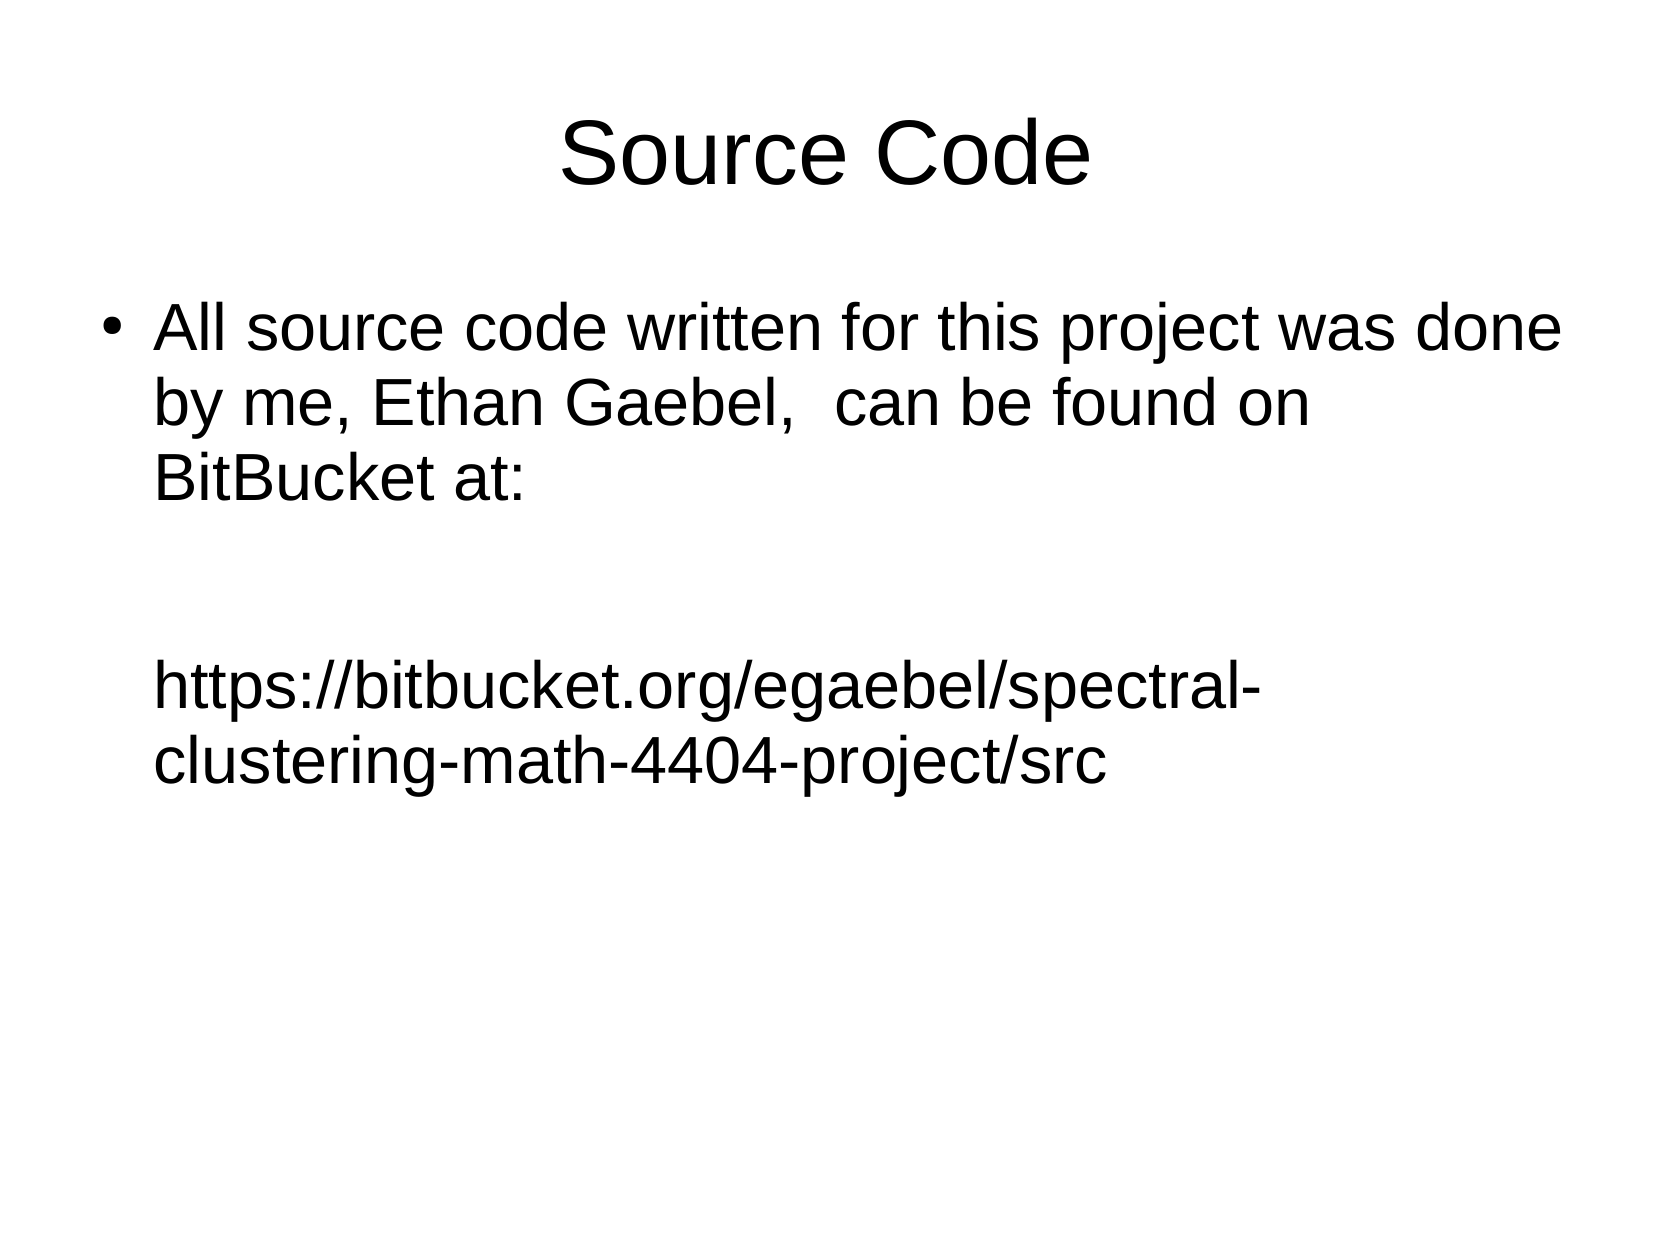

# Source Code
All source code written for this project was done by me, Ethan Gaebel, can be found on BitBucket at:
https://bitbucket.org/egaebel/spectral-clustering-math-4404-project/src